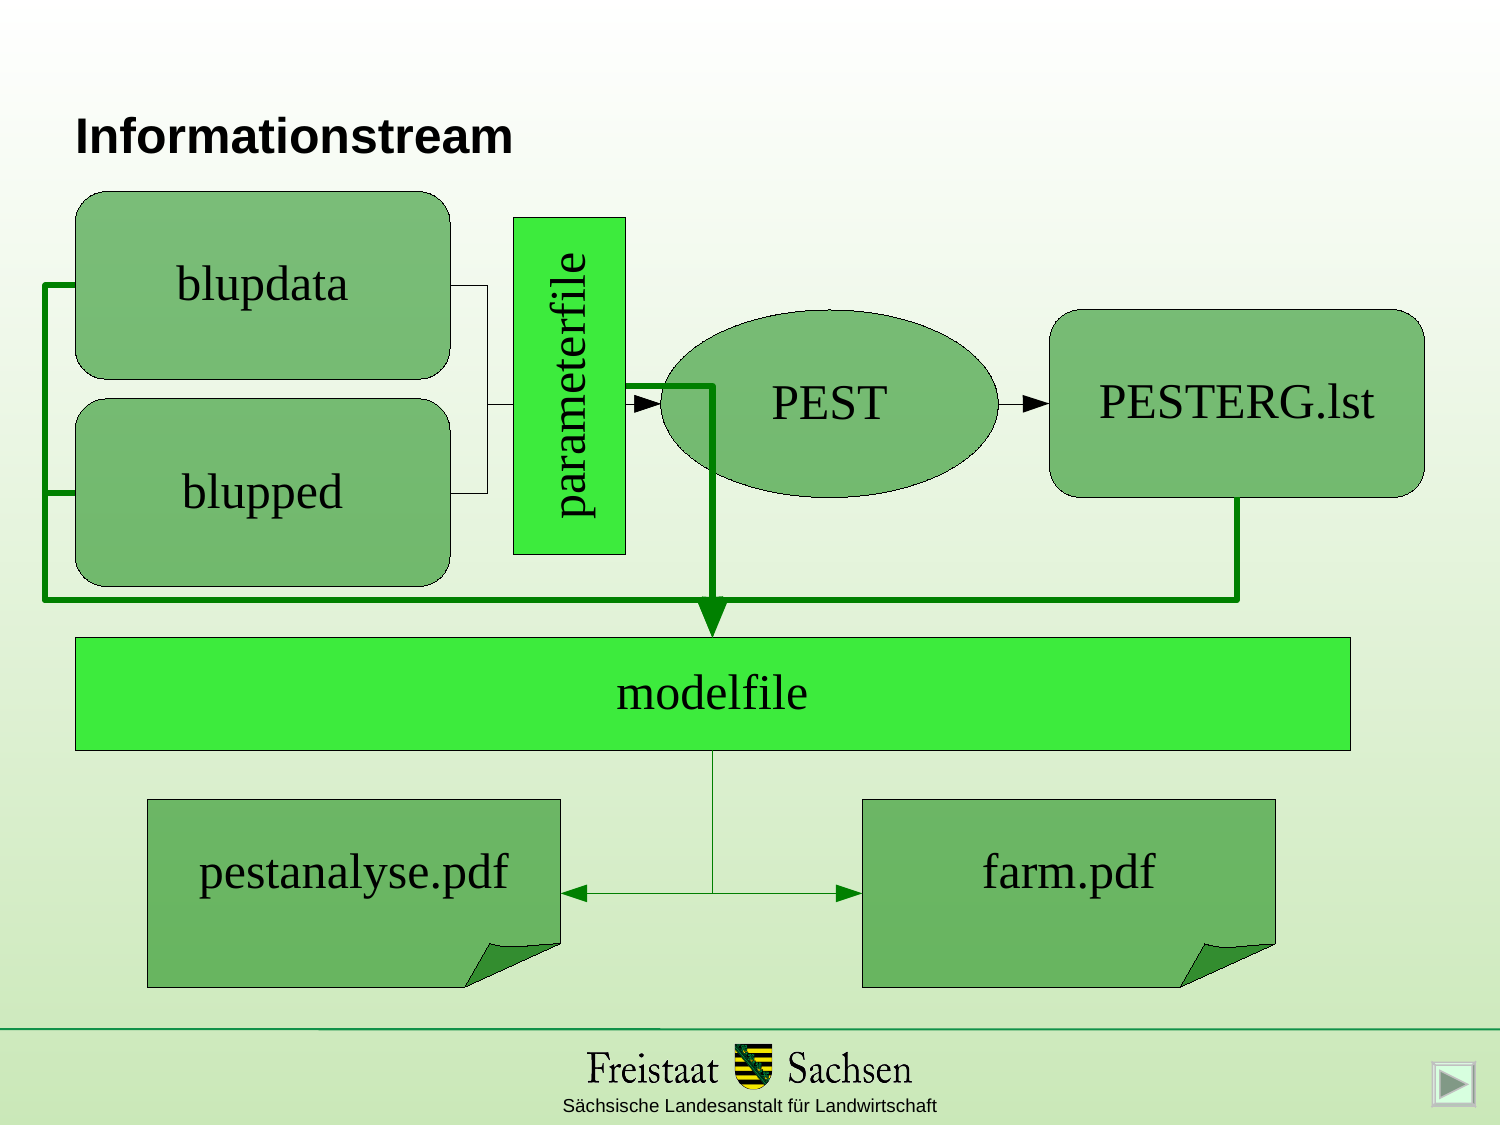

# Informationstream
blupdata
PESTERG.lst
PEST
parameterfile
blupped
modelfile
pestanalyse.pdf
farm.pdf